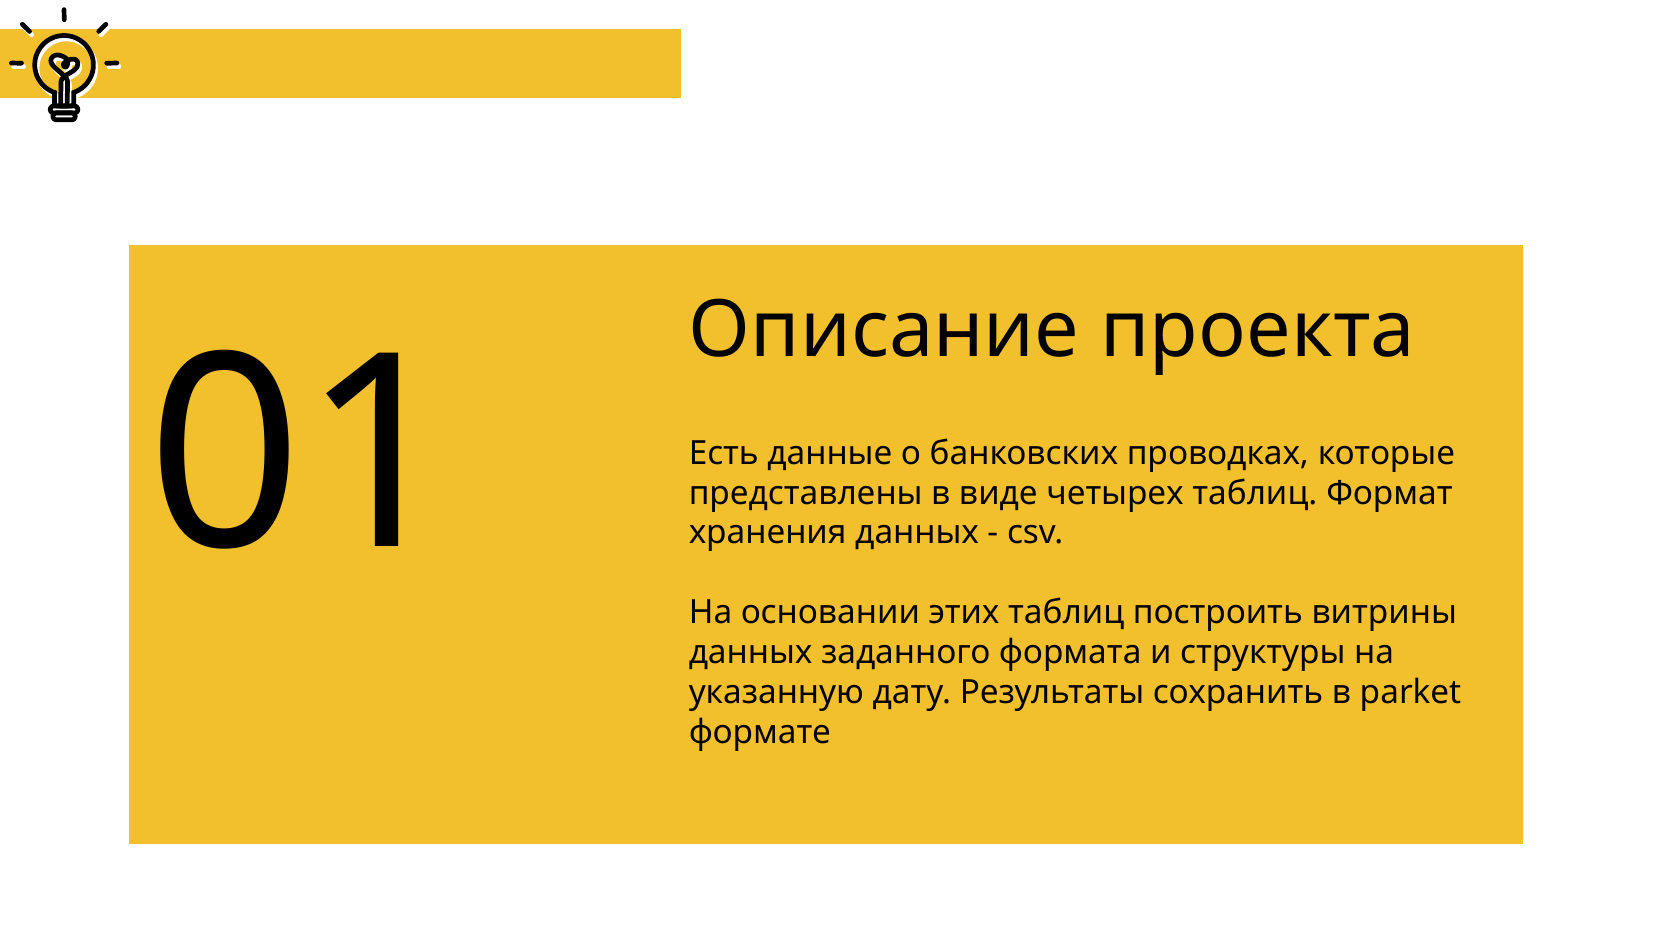

# Описание проекта
01
Есть данные о банковских проводках, которые представлены в виде четырех таблиц. Формат хранения данных - сsv.
На основании этих таблиц построить витрины данных заданного формата и структуры на указанную дату. Результаты сохранить в parket формате